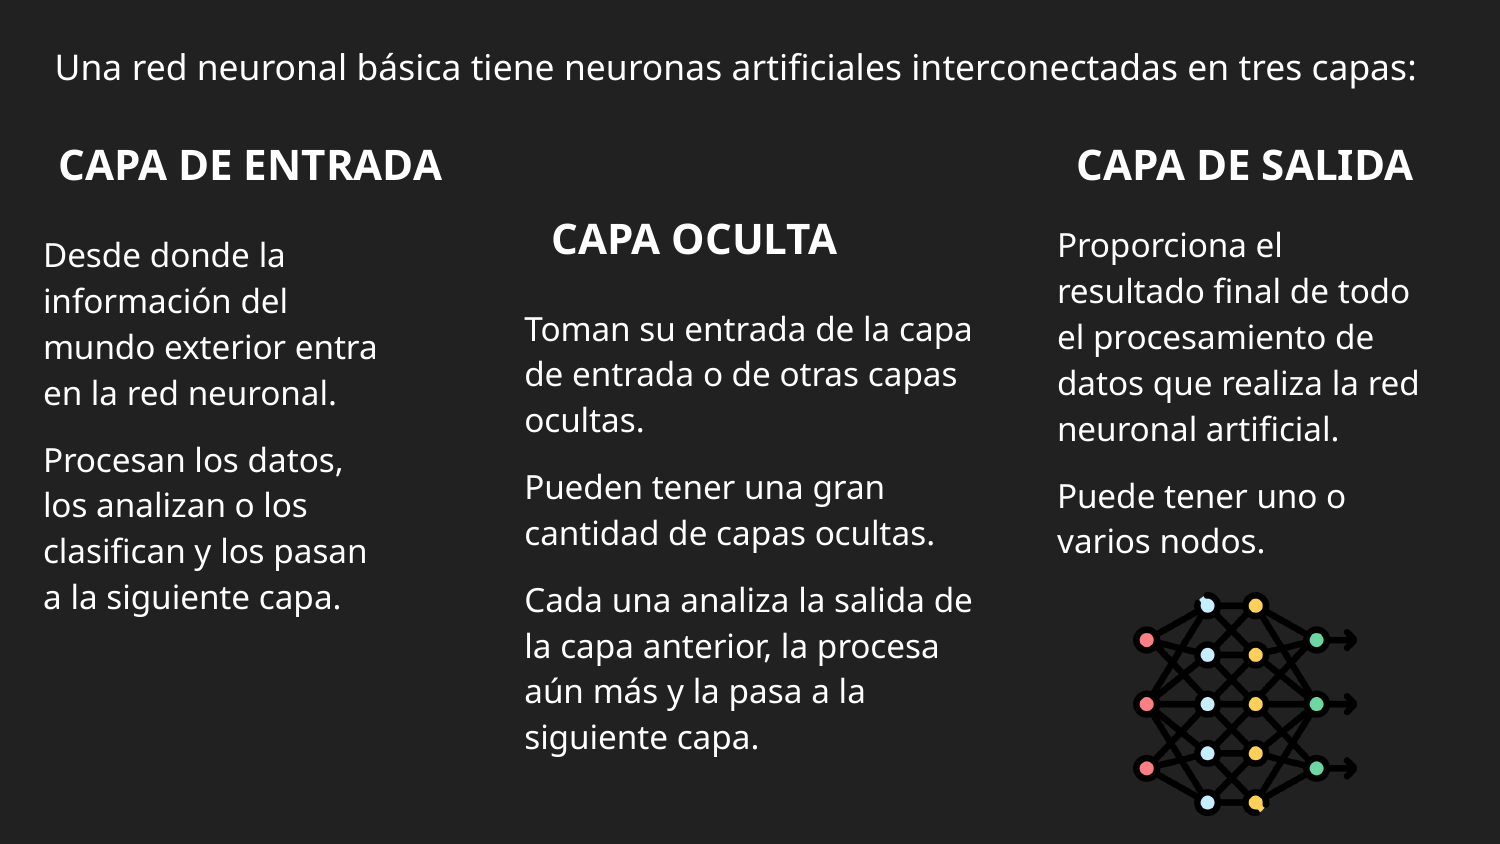

# Una red neuronal básica tiene neuronas artificiales interconectadas en tres capas:
CAPA DE ENTRADA
CAPA DE SALIDA
CAPA OCULTA
Proporciona el resultado final de todo el procesamiento de datos que realiza la red neuronal artificial.
Puede tener uno o varios nodos.
Desde donde la información del mundo exterior entra en la red neuronal.
Procesan los datos, los analizan o los clasifican y los pasan a la siguiente capa.
Toman su entrada de la capa de entrada o de otras capas ocultas.
Pueden tener una gran cantidad de capas ocultas.
Cada una analiza la salida de la capa anterior, la procesa aún más y la pasa a la siguiente capa.